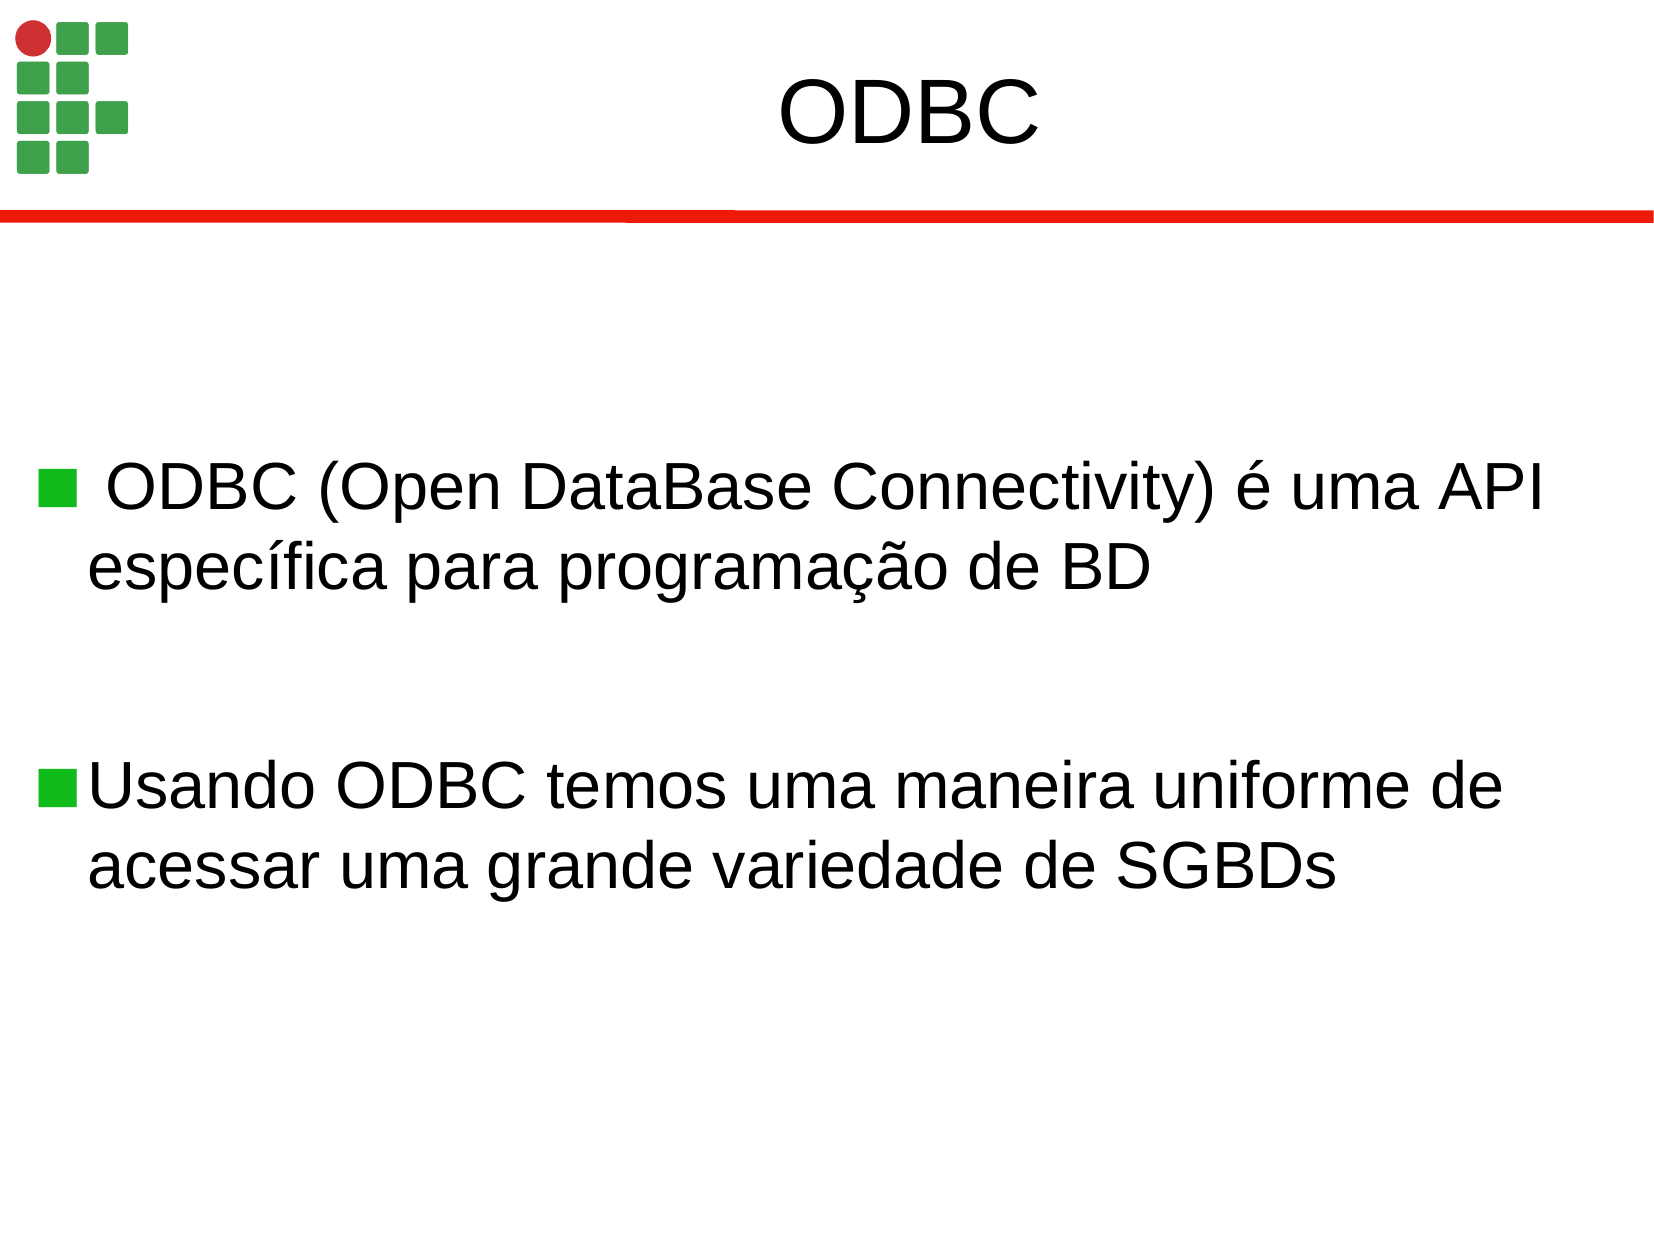

ODBC
# ODBC (Open DataBase Connectivity) é uma API específica para programação de BD
Usando ODBC temos uma maneira uniforme de acessar uma grande variedade de SGBDs